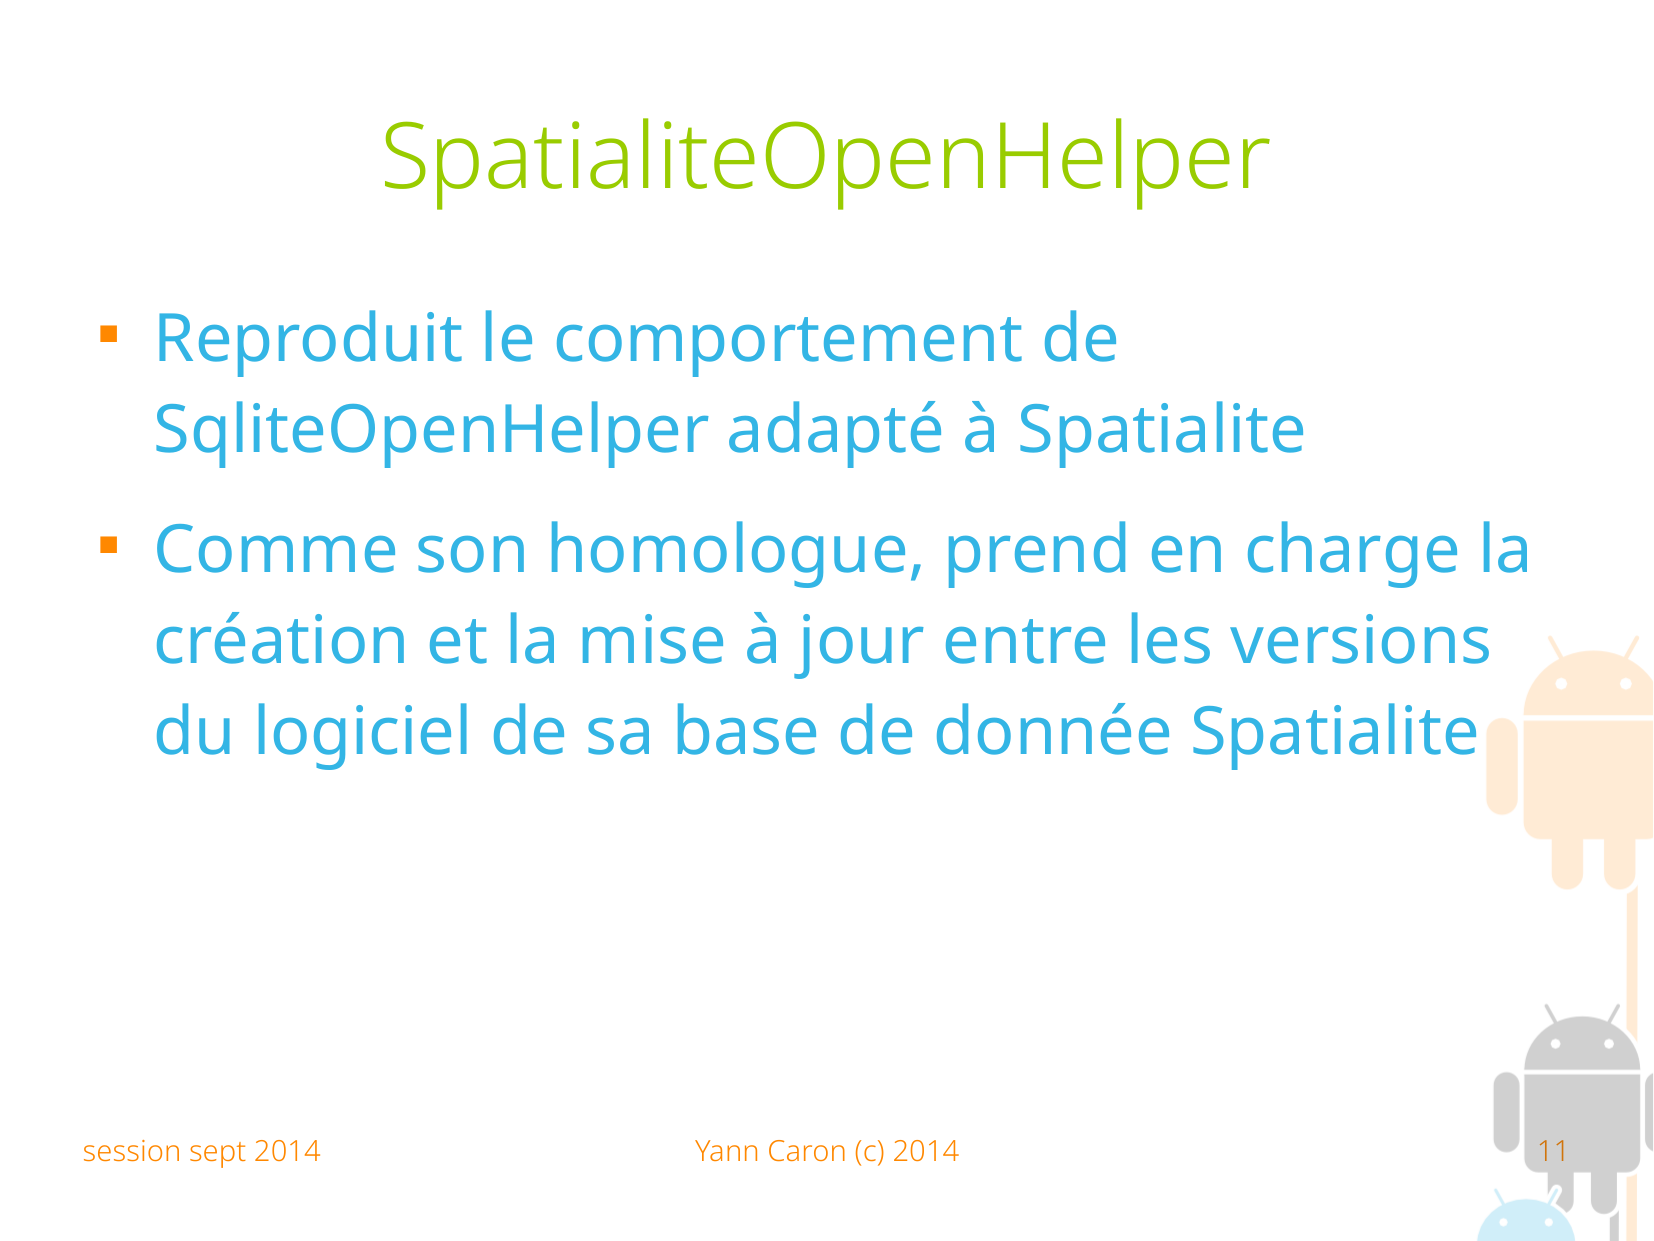

# SpatialiteOpenHelper
Reproduit le comportement de SqliteOpenHelper adapté à Spatialite
Comme son homologue, prend en charge la création et la mise à jour entre les versions du logiciel de sa base de donnée Spatialite
session sept 2014
Yann Caron (c) 2014
11